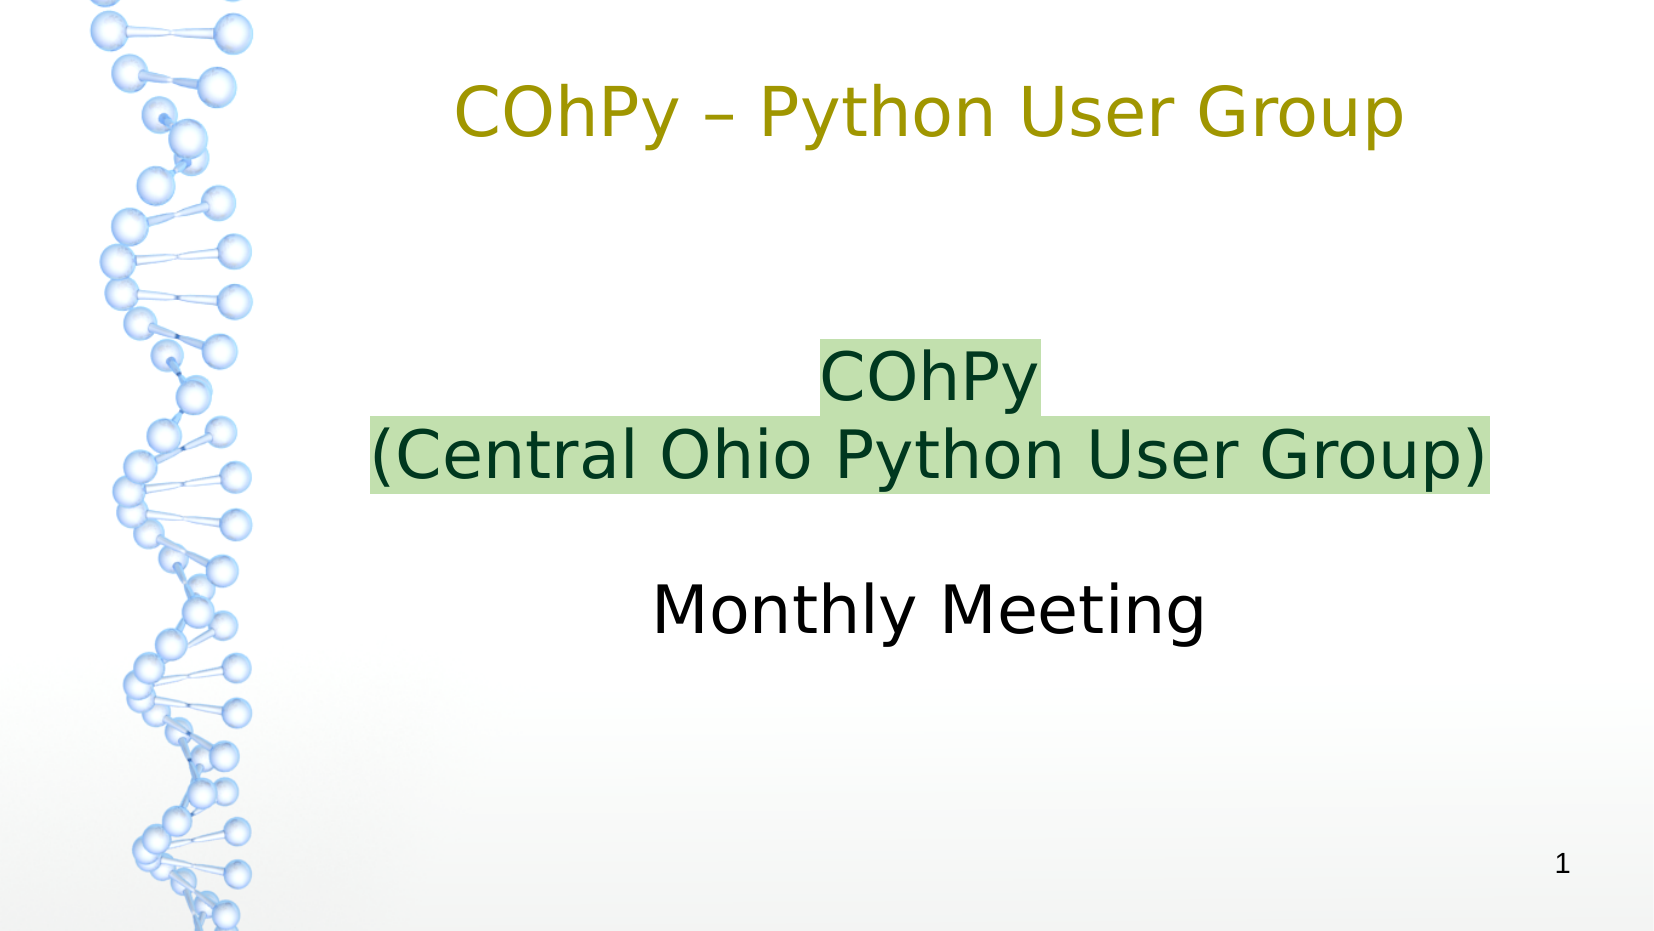

# COhPy – Python User Group
COhPy
(Central Ohio Python User Group)
Monthly Meeting
1